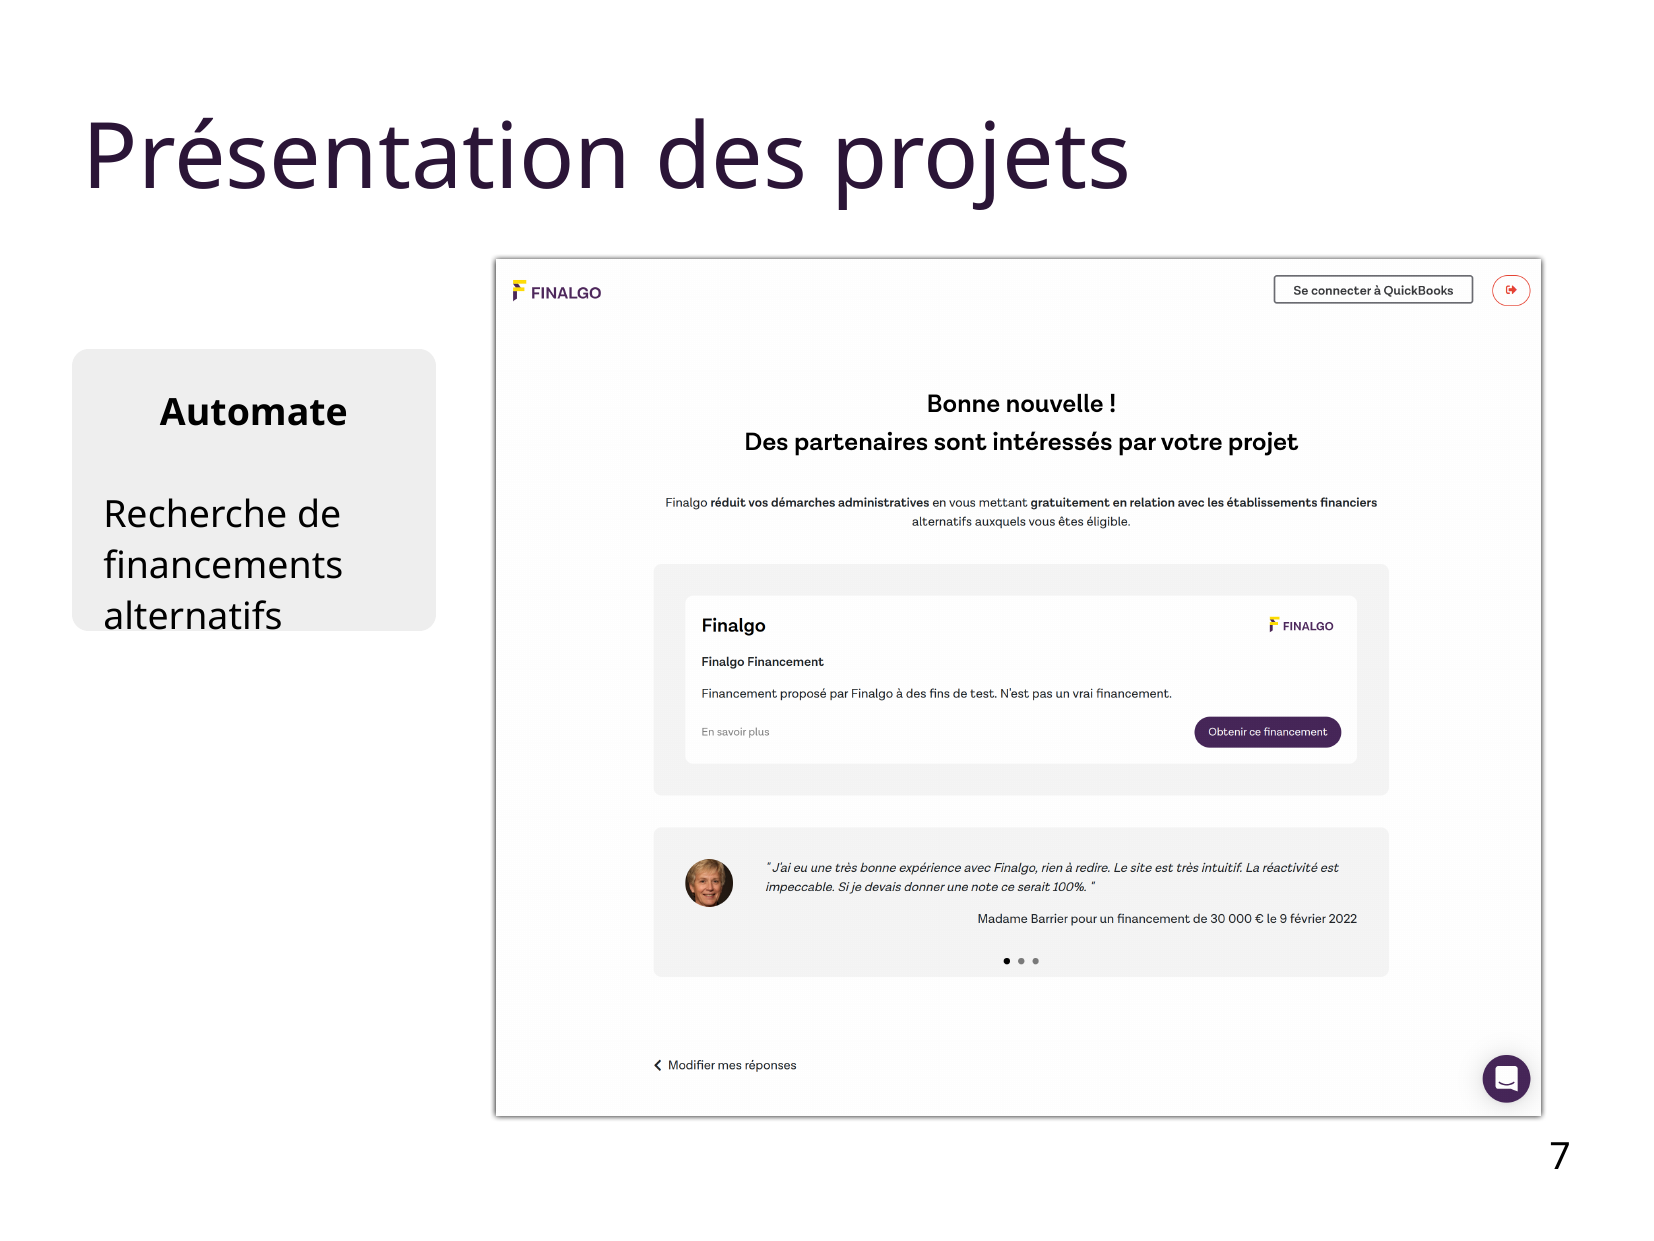

# Présentation des projets
Automate
Recherche de financements alternatifs
7